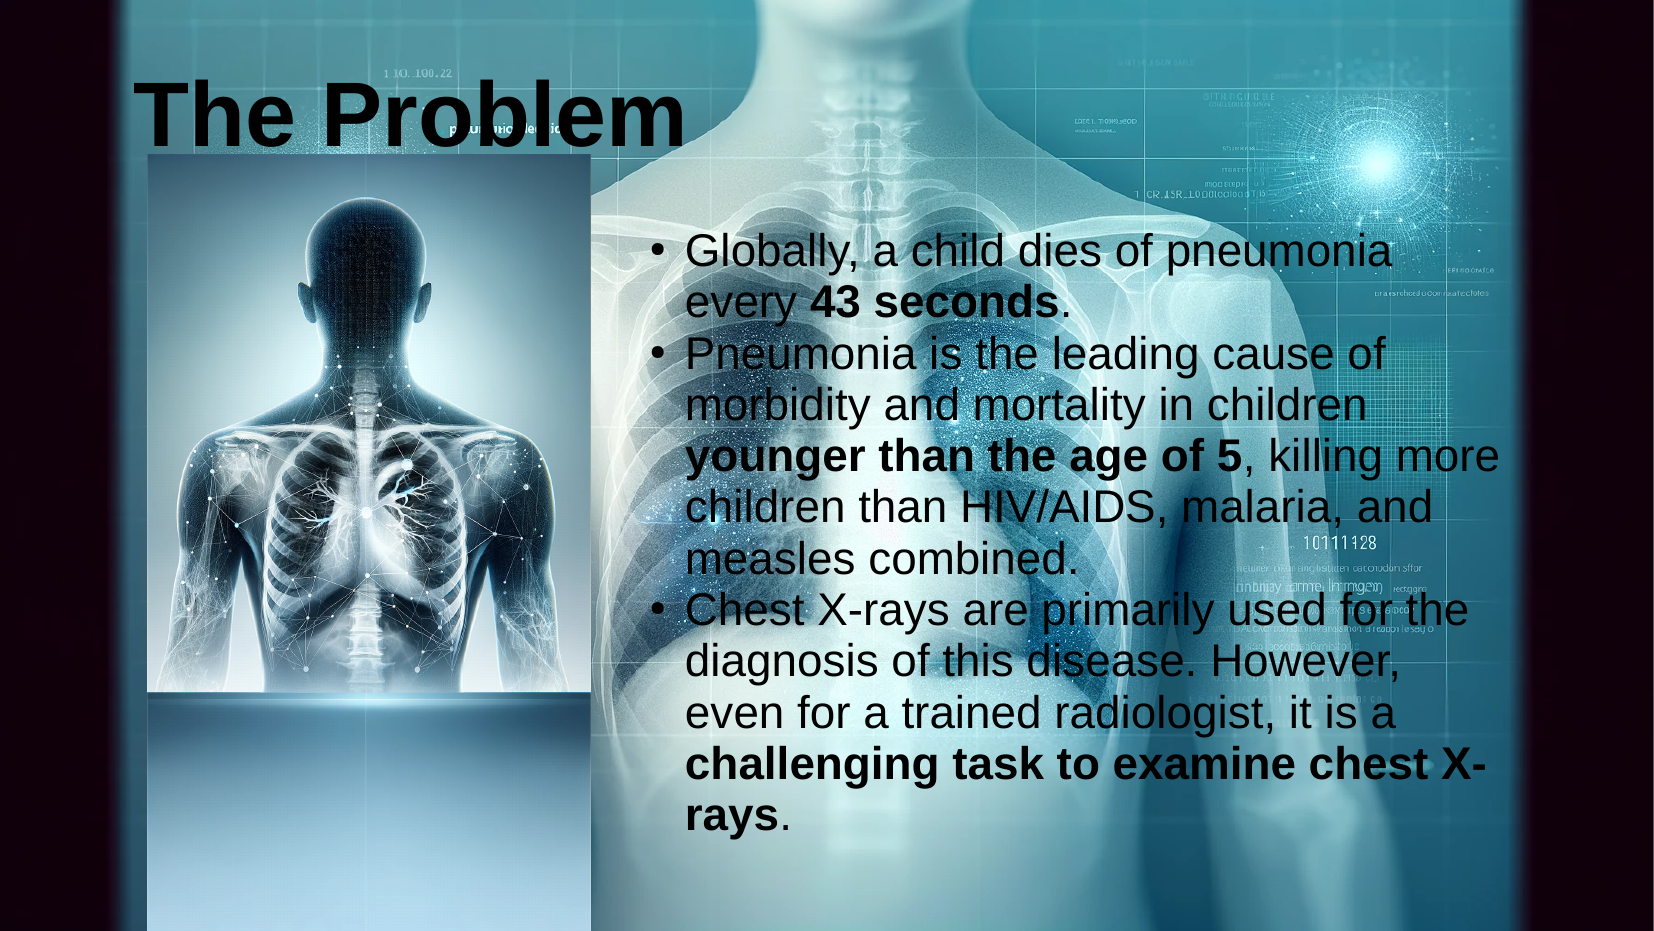

# The Problem
Globally, a child dies of pneumonia every 43 seconds.
Pneumonia is the leading cause of morbidity and mortality in children younger than the age of 5, killing more children than HIV/AIDS, malaria, and measles combined.
Chest X-rays are primarily used for the diagnosis of this disease. However, even for a trained radiologist, it is a challenging task to examine chest X-rays.